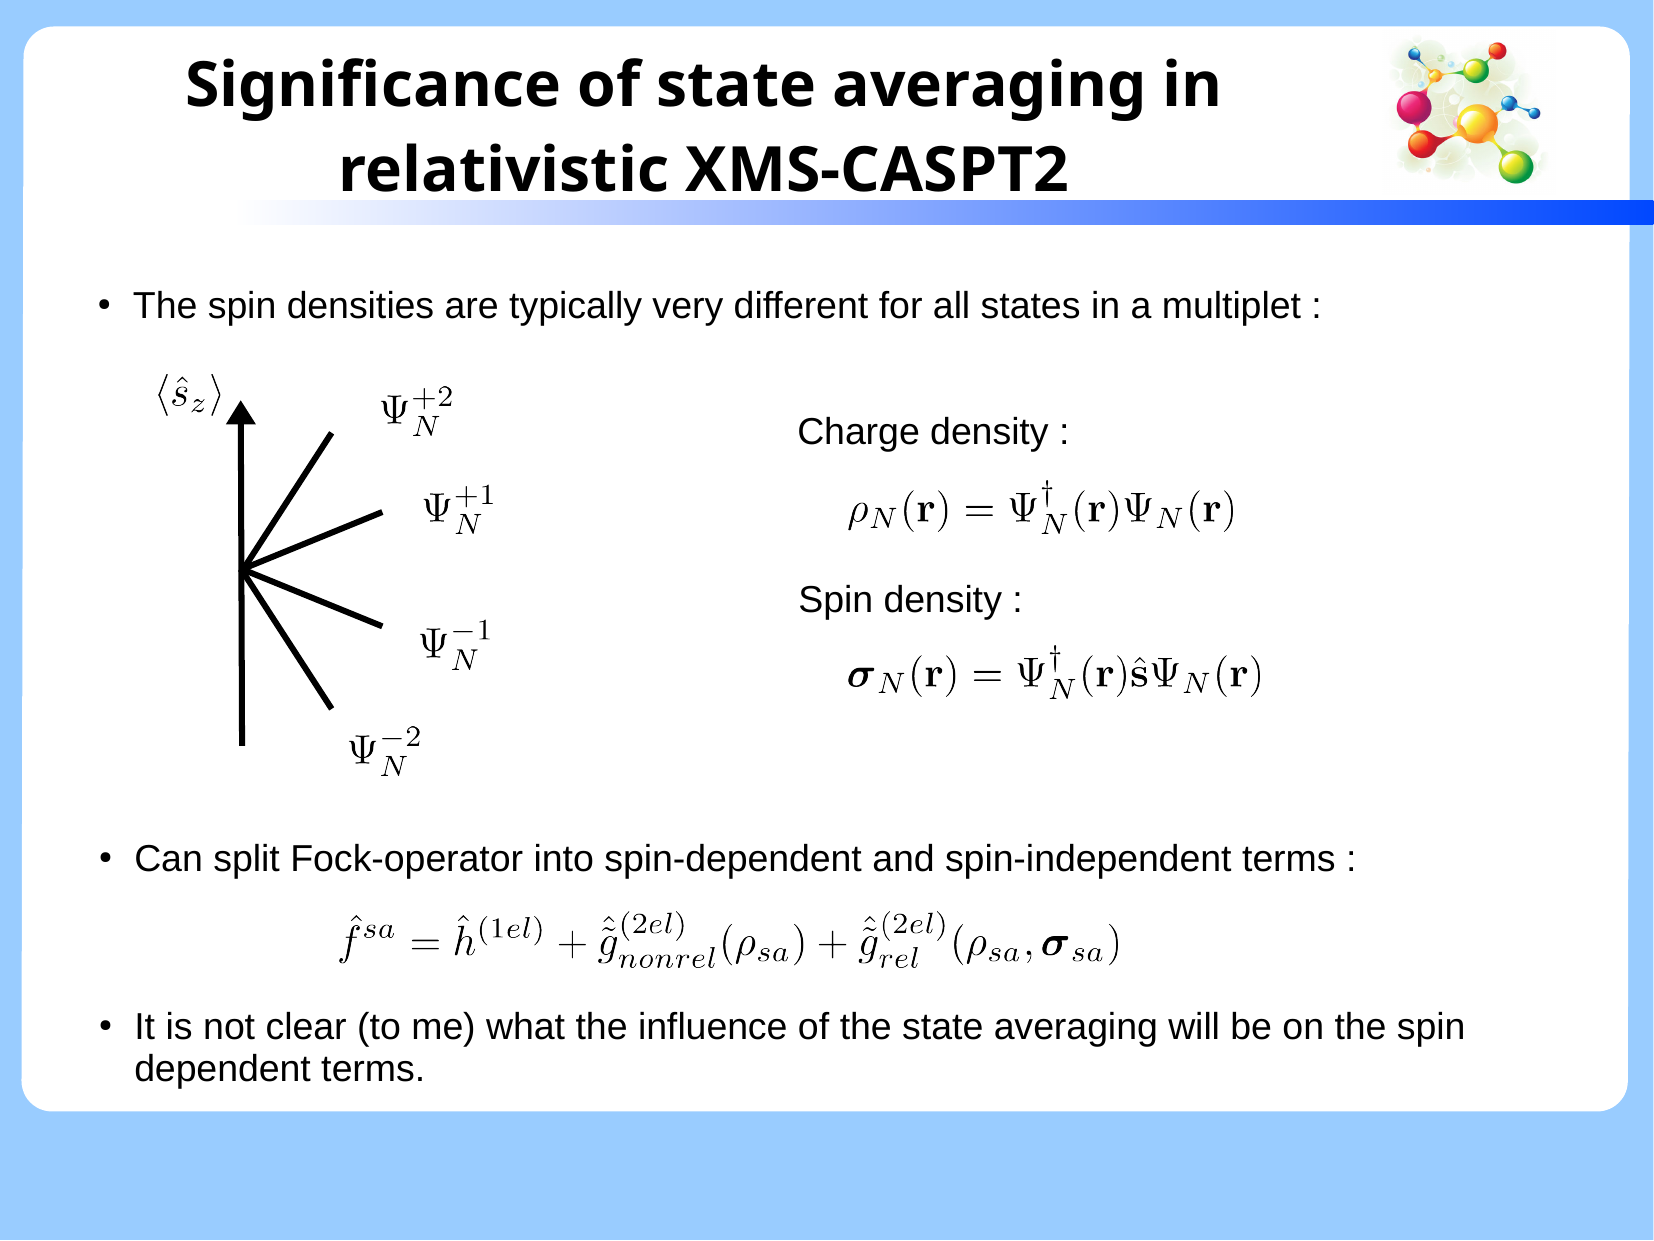

# Significance of state averaging in relativistic XMS-CASPT2
The spin densities are typically very different for all states in a multiplet :
 								Charge density :
 Spin density :
Can split Fock-operator into spin-dependent and spin-independent terms :
It is not clear (to me) what the influence of the state averaging will be on the spin dependent terms.